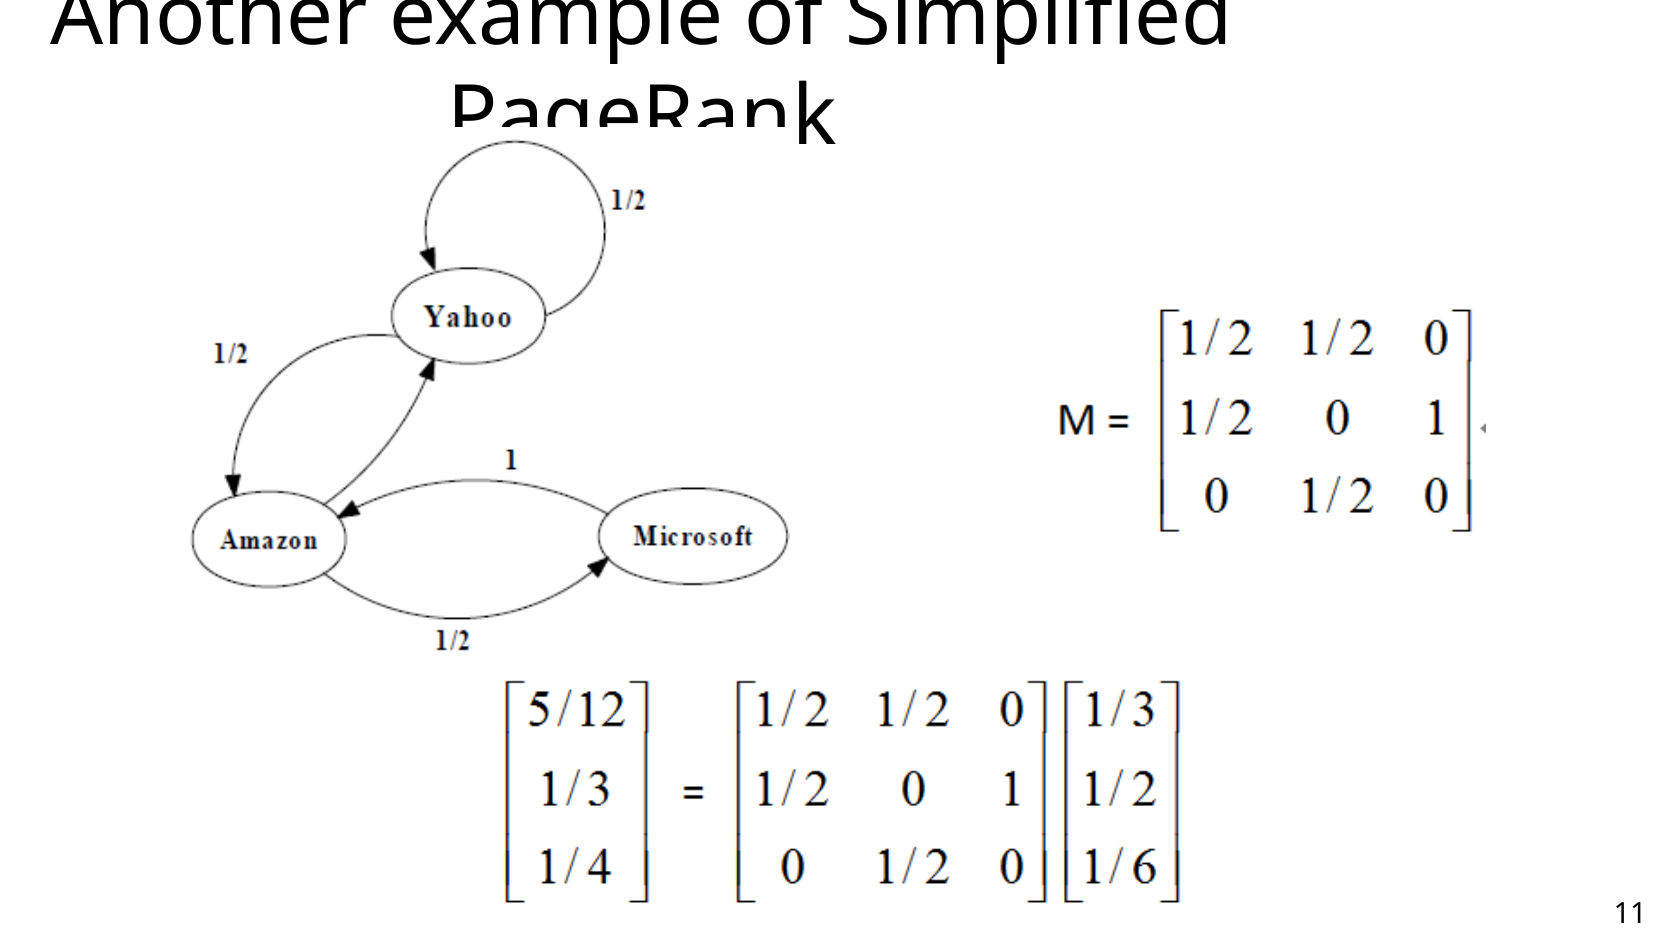

# Another example of Simplified PageRank
11
First iteration of calculation